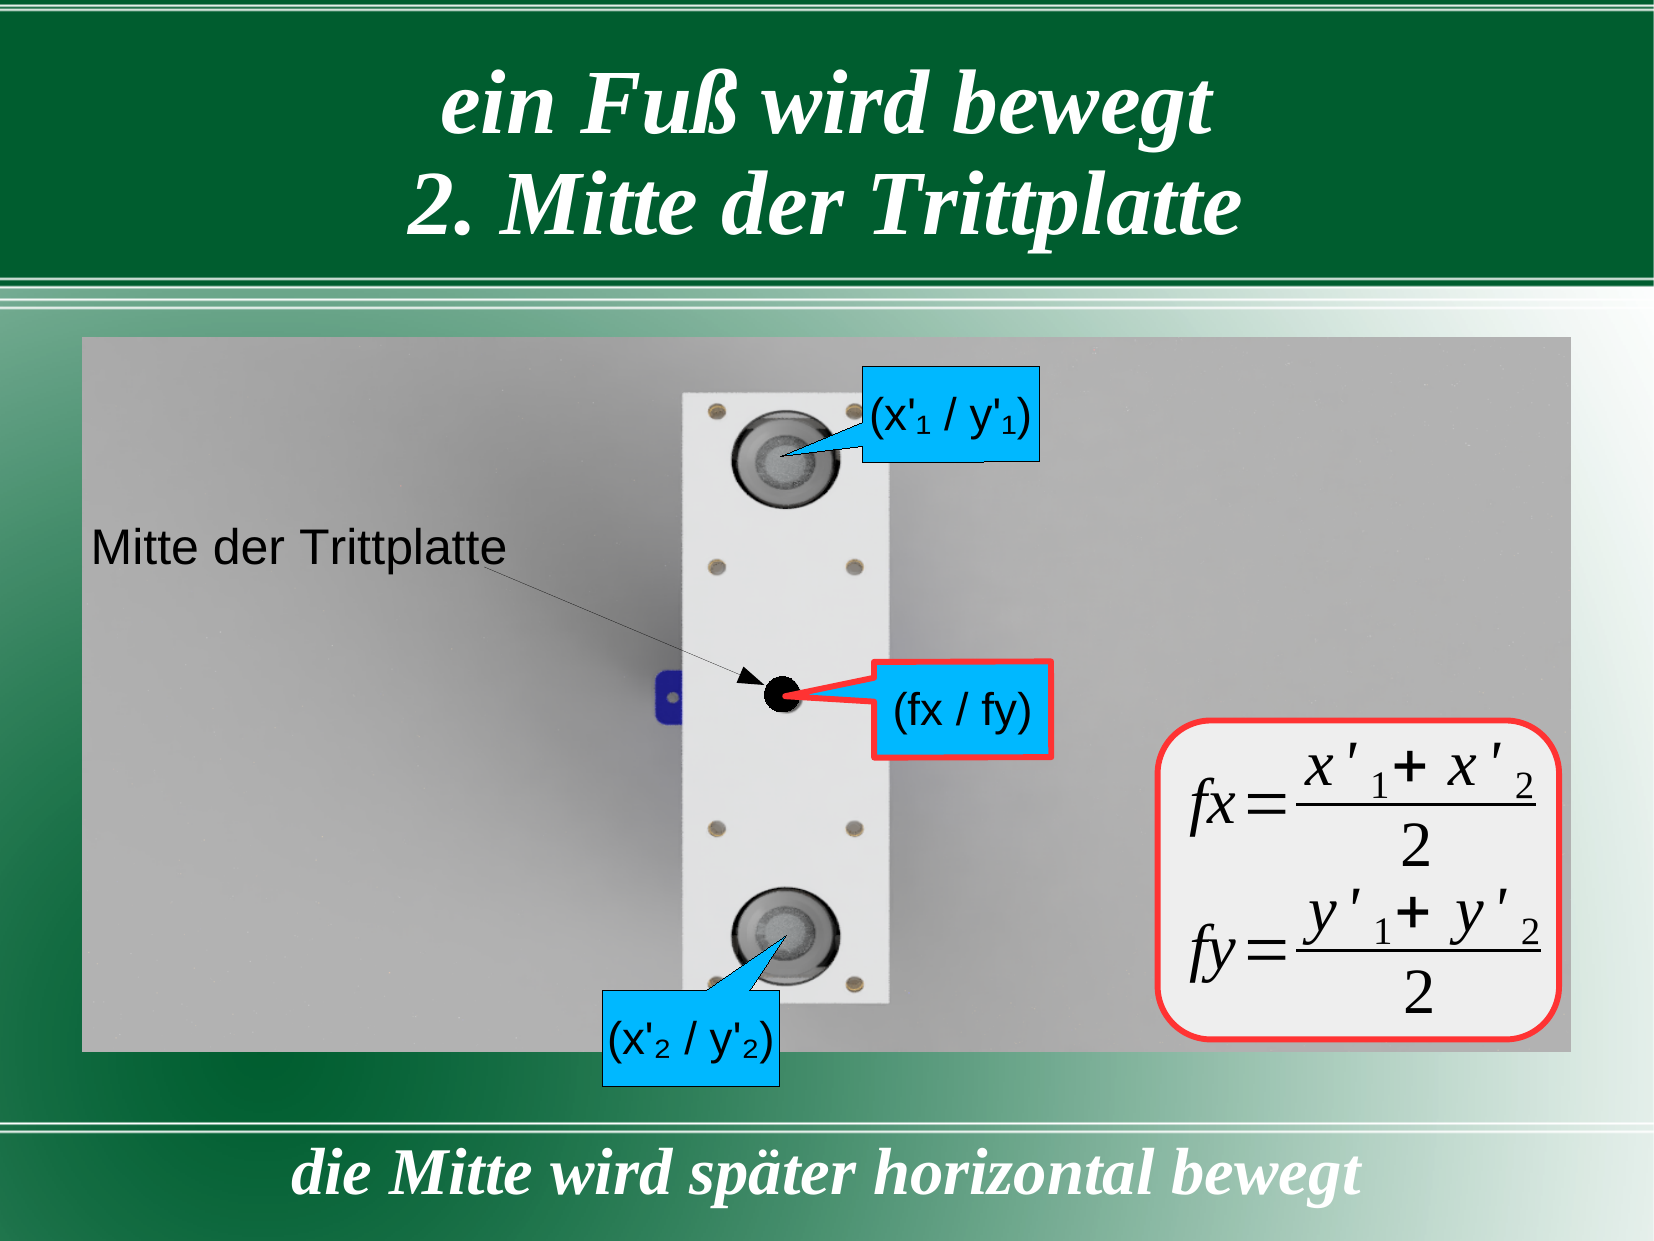

# ein Fuß wird bewegt 2. Mitte der Trittplatte
(x'₁ / y'₁)
Mitte der Trittplatte
(fx / fy)
(x'₂ / y'₂)
die Mitte wird später horizontal bewegt